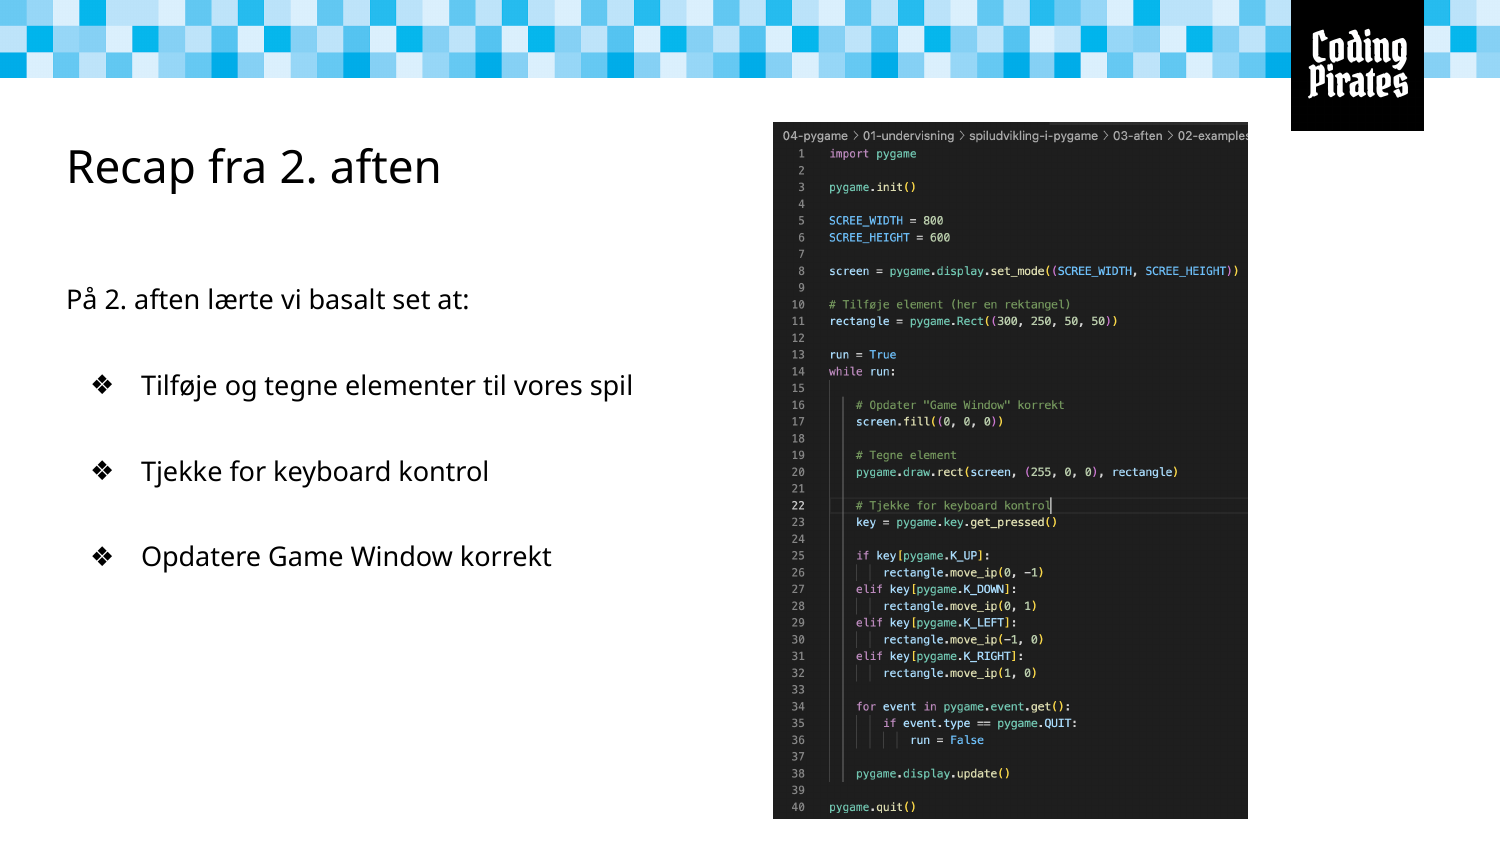

# Recap fra 2. aften
På 2. aften lærte vi basalt set at:
Tilføje og tegne elementer til vores spil
Tjekke for keyboard kontrol
Opdatere Game Window korrekt